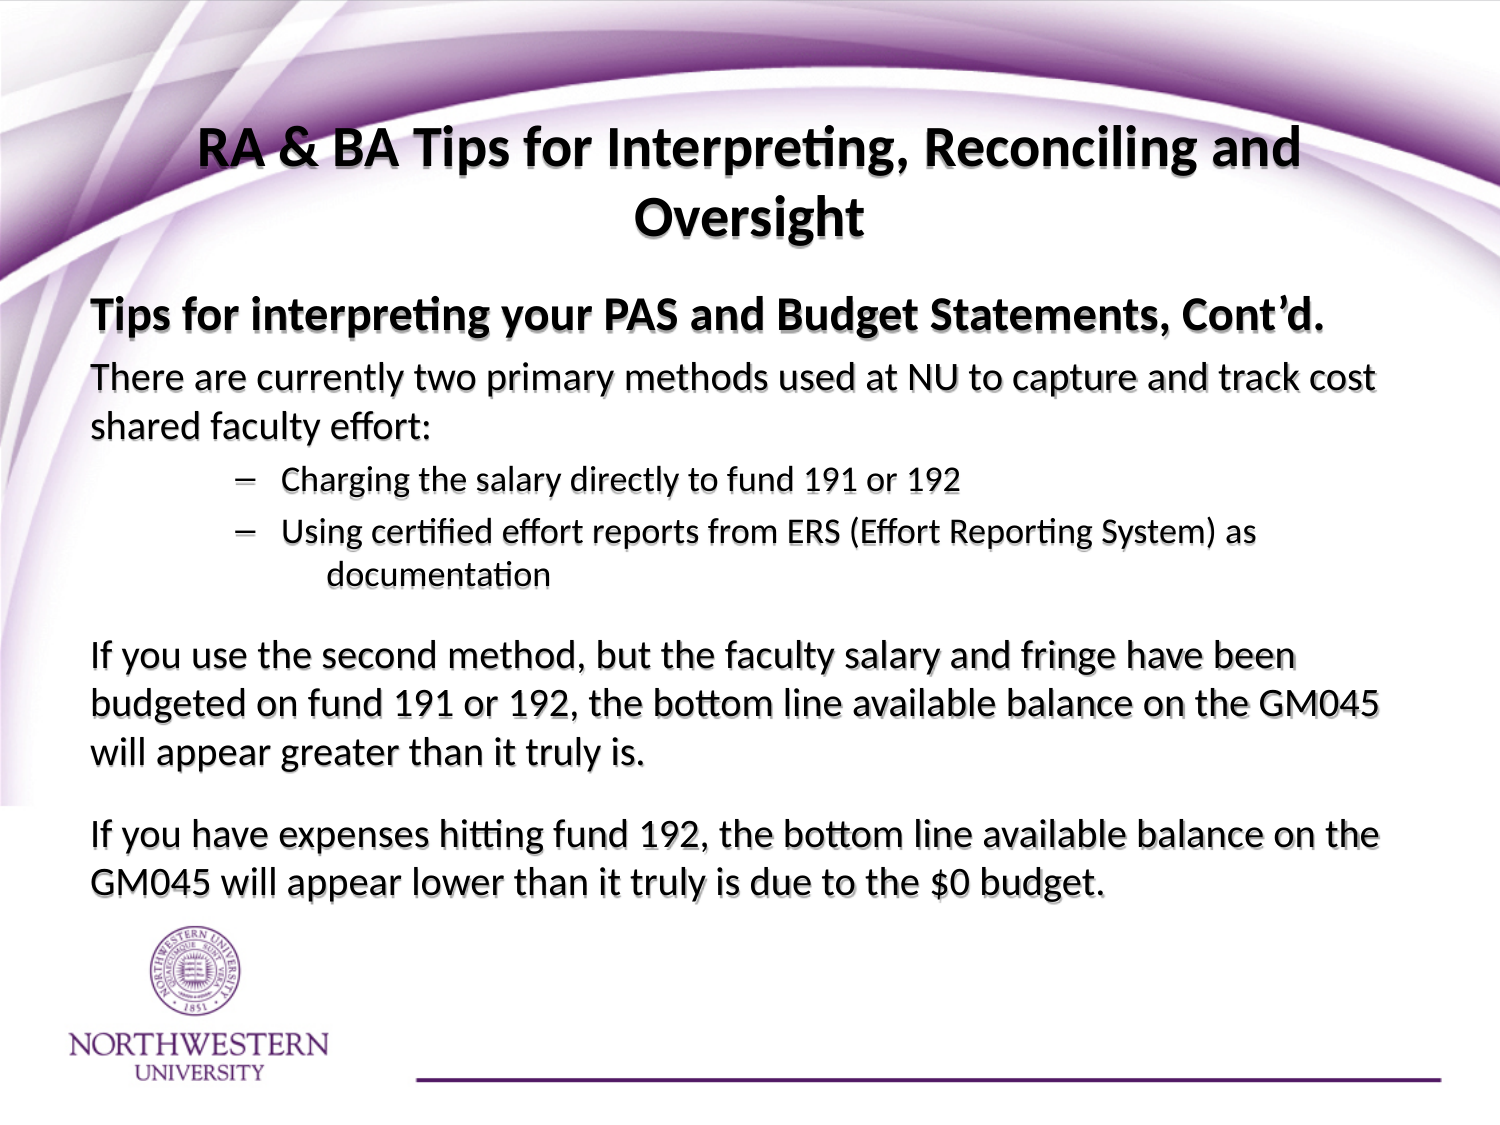

# RA & BA Tips for Interpreting, Reconciling and Oversight
Tips for interpreting your PAS and Budget Statements, Cont’d.
There are currently two primary methods used at NU to capture and track cost shared faculty effort:
Charging the salary directly to fund 191 or 192
Using certified effort reports from ERS (Effort Reporting System) as documentation
If you use the second method, but the faculty salary and fringe have been budgeted on fund 191 or 192, the bottom line available balance on the GM045 will appear greater than it truly is.
If you have expenses hitting fund 192, the bottom line available balance on the GM045 will appear lower than it truly is due to the $0 budget.